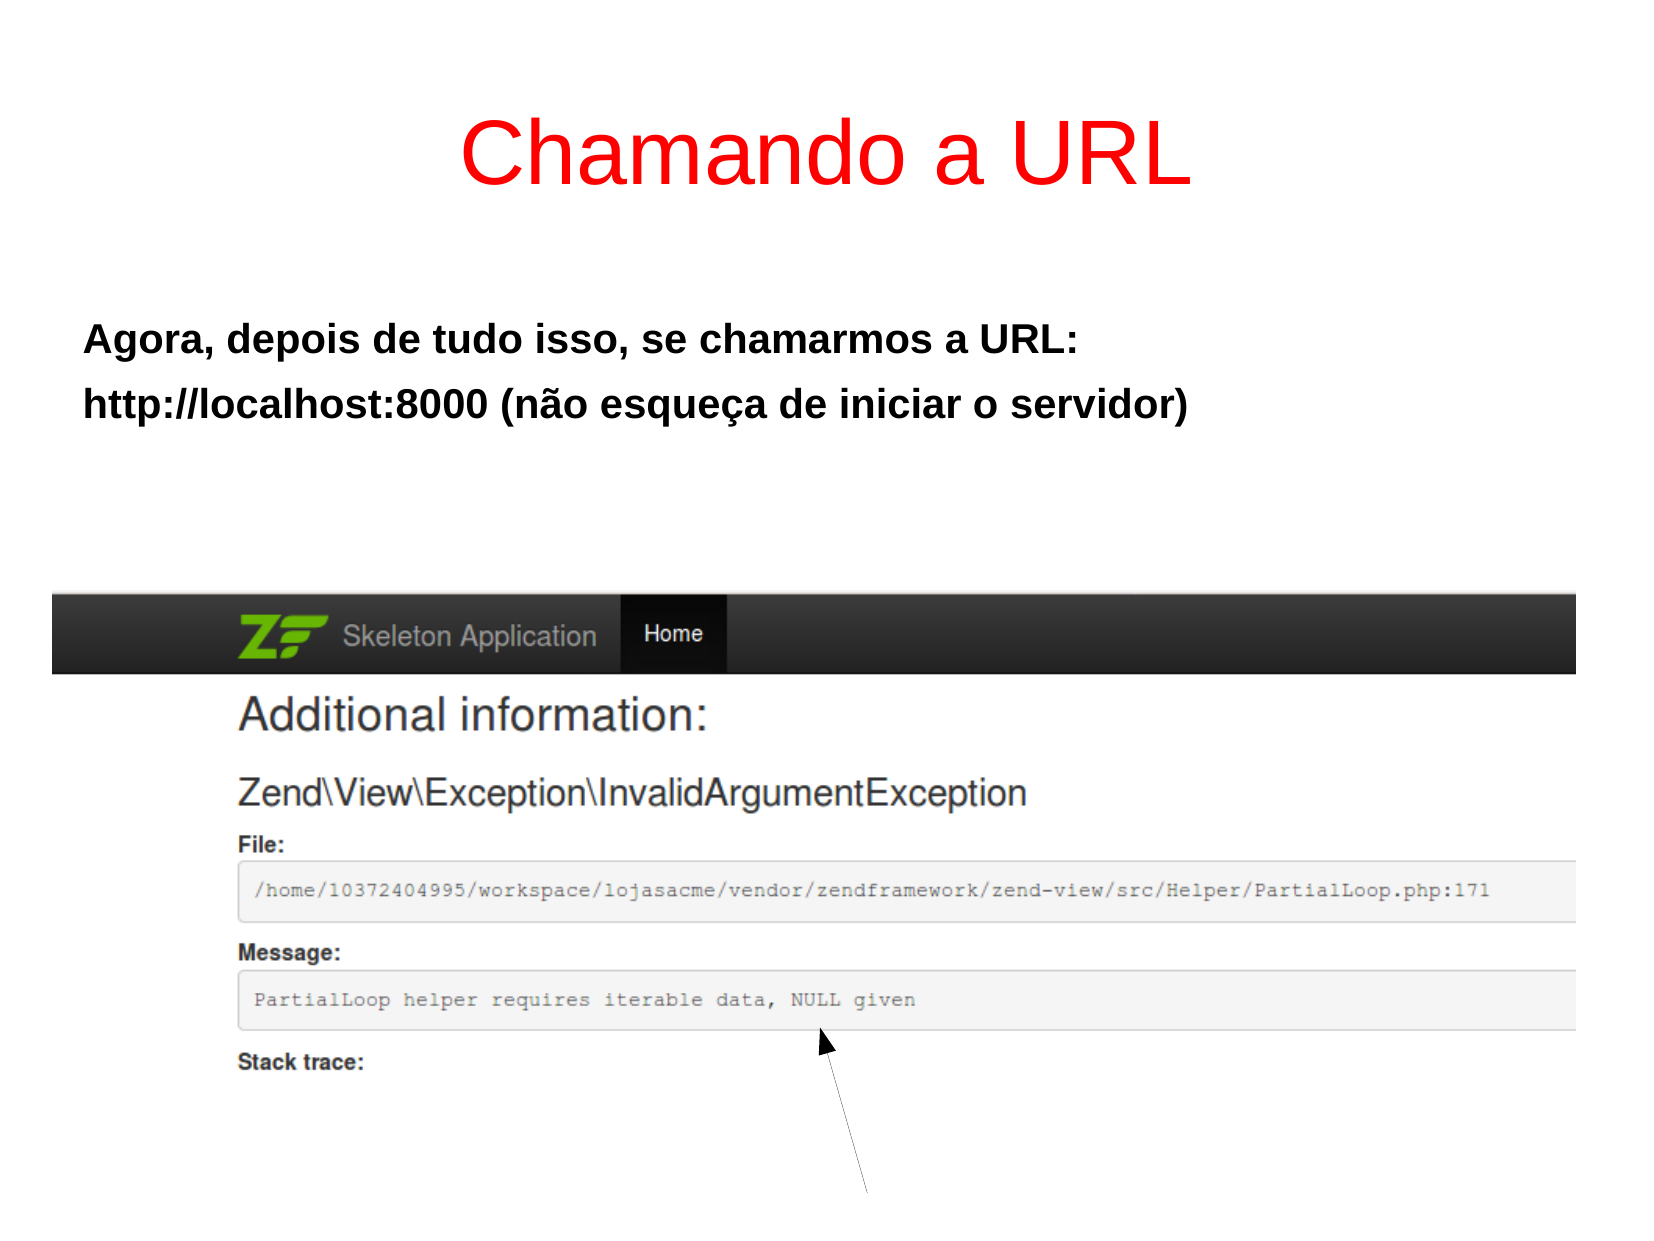

# Chamando a URL
Agora, depois de tudo isso, se chamarmos a URL:
http://localhost:8000 (não esqueça de iniciar o servidor)